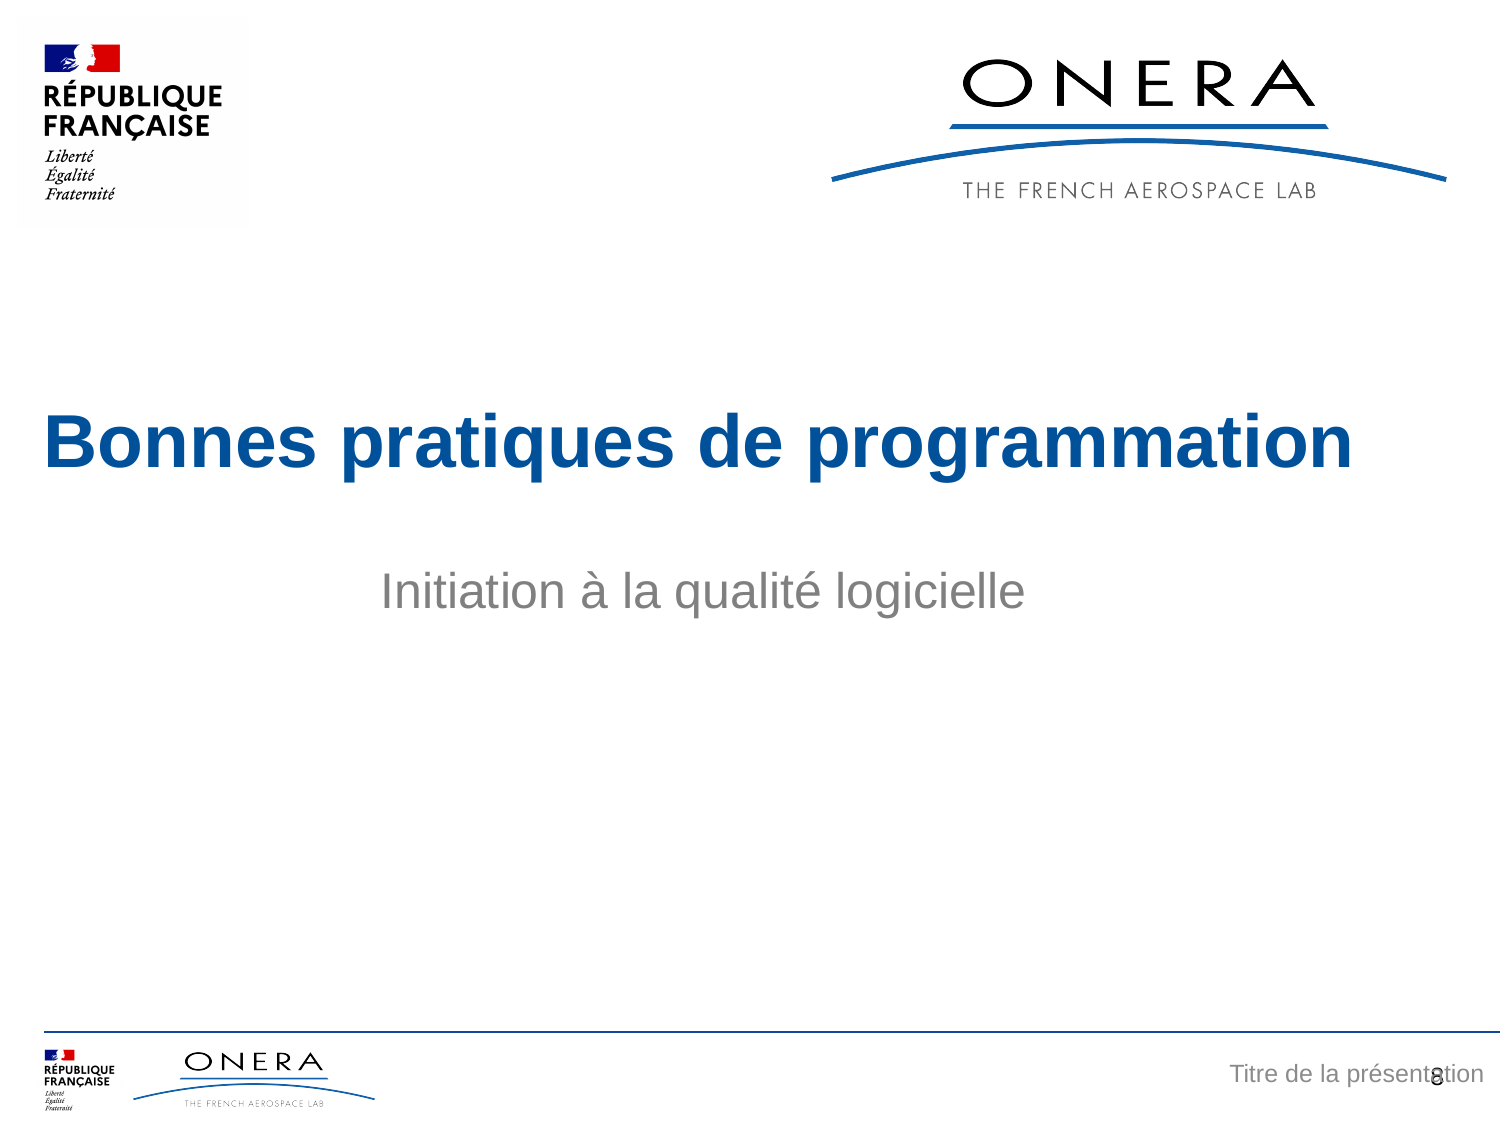

Bonnes pratiques de programmation
Initiation à la qualité logicielle
Titre de la présentation